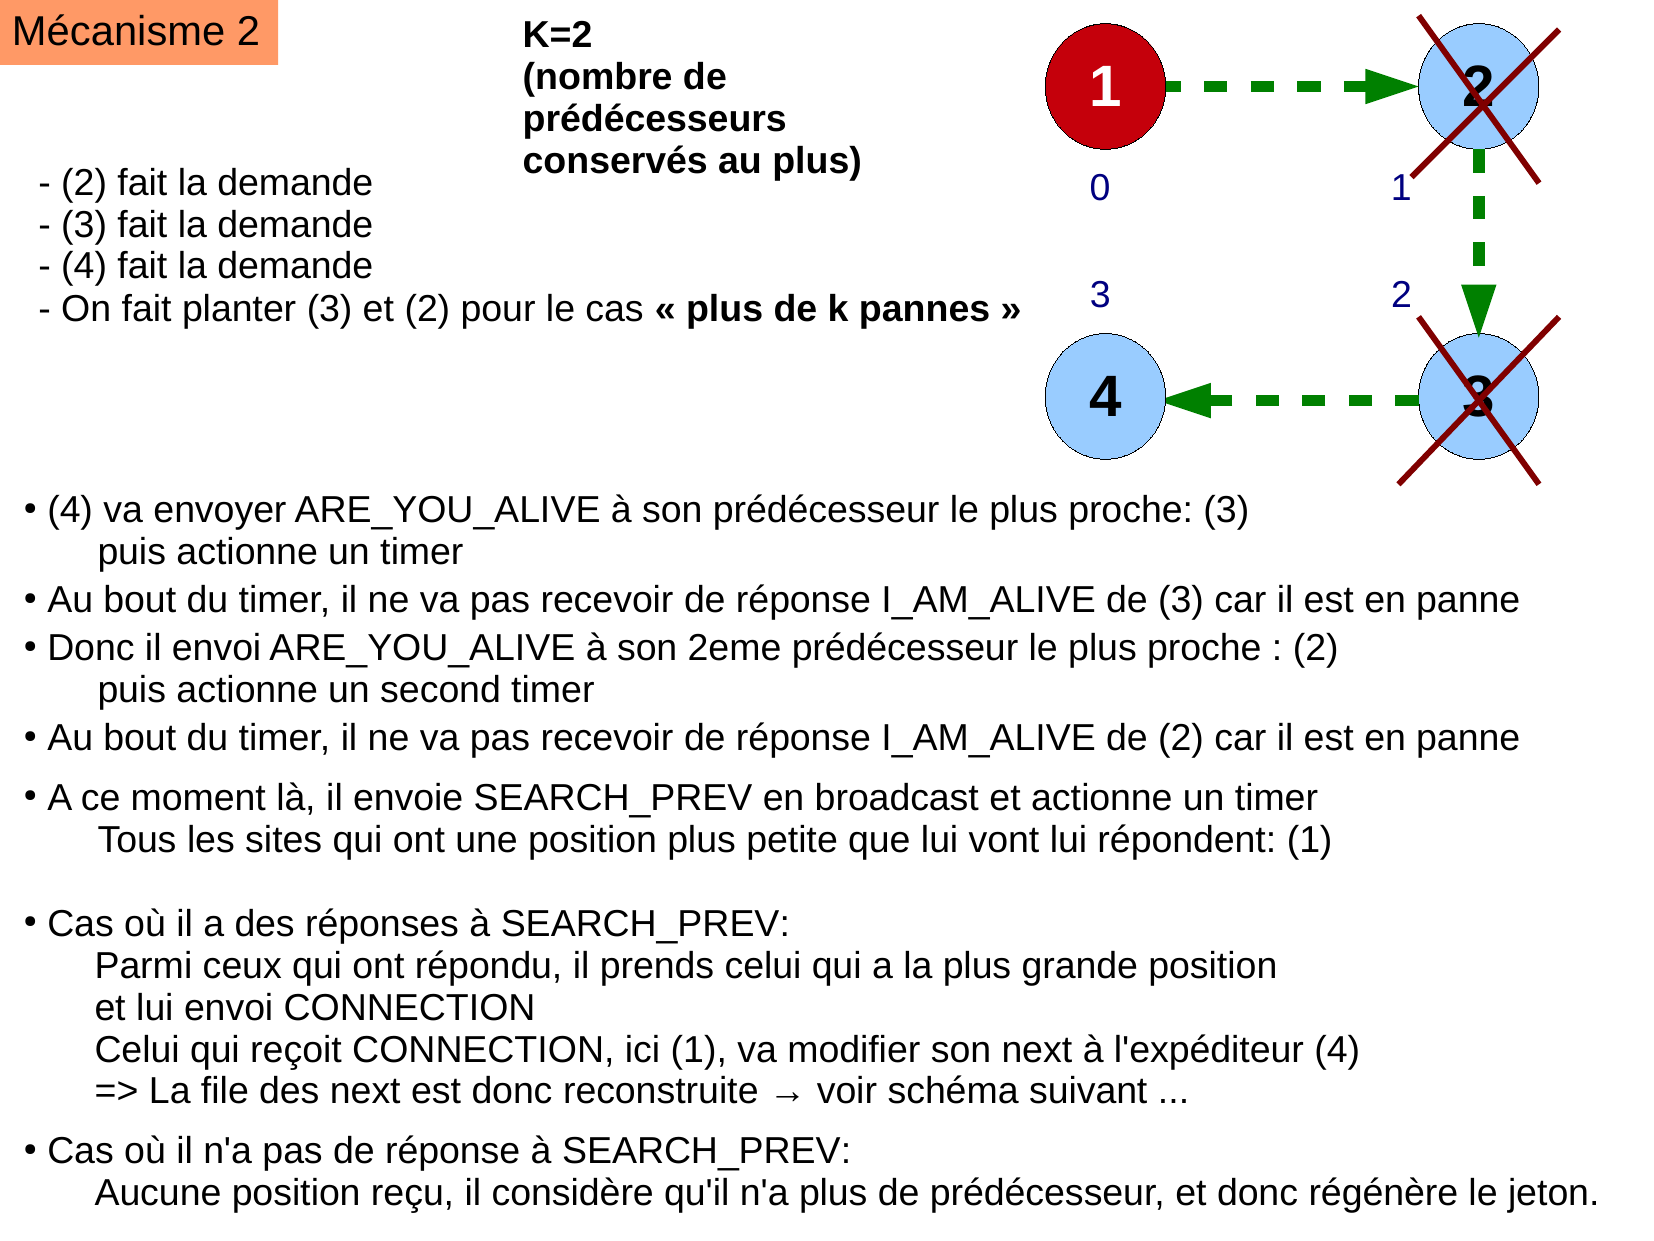

Mécanisme 2
K=2
(nombre de prédécesseurs conservés au plus)
1
2
2
- (2) fait la demande
- (3) fait la demande
- (4) fait la demande
- On fait planter (3) et (2) pour le cas « plus de k pannes »
0
1
3
2
4
3
 (4) va envoyer ARE_YOU_ALIVE à son prédécesseur le plus proche: (3)
 	puis actionne un timer
 Au bout du timer, il ne va pas recevoir de réponse I_AM_ALIVE de (3) car il est en panne
 Donc il envoi ARE_YOU_ALIVE à son 2eme prédécesseur le plus proche : (2)
 	puis actionne un second timer
 Au bout du timer, il ne va pas recevoir de réponse I_AM_ALIVE de (2) car il est en panne
 A ce moment là, il envoie SEARCH_PREV en broadcast et actionne un timer
	Tous les sites qui ont une position plus petite que lui vont lui répondent: (1)
 Cas où il a des réponses à SEARCH_PREV:
Parmi ceux qui ont répondu, il prends celui qui a la plus grande position
et lui envoi CONNECTION
Celui qui reçoit CONNECTION, ici (1), va modifier son next à l'expéditeur (4)
=> La file des next est donc reconstruite → voir schéma suivant ...
 Cas où il n'a pas de réponse à SEARCH_PREV:
Aucune position reçu, il considère qu'il n'a plus de prédécesseur, et donc régénère le jeton.